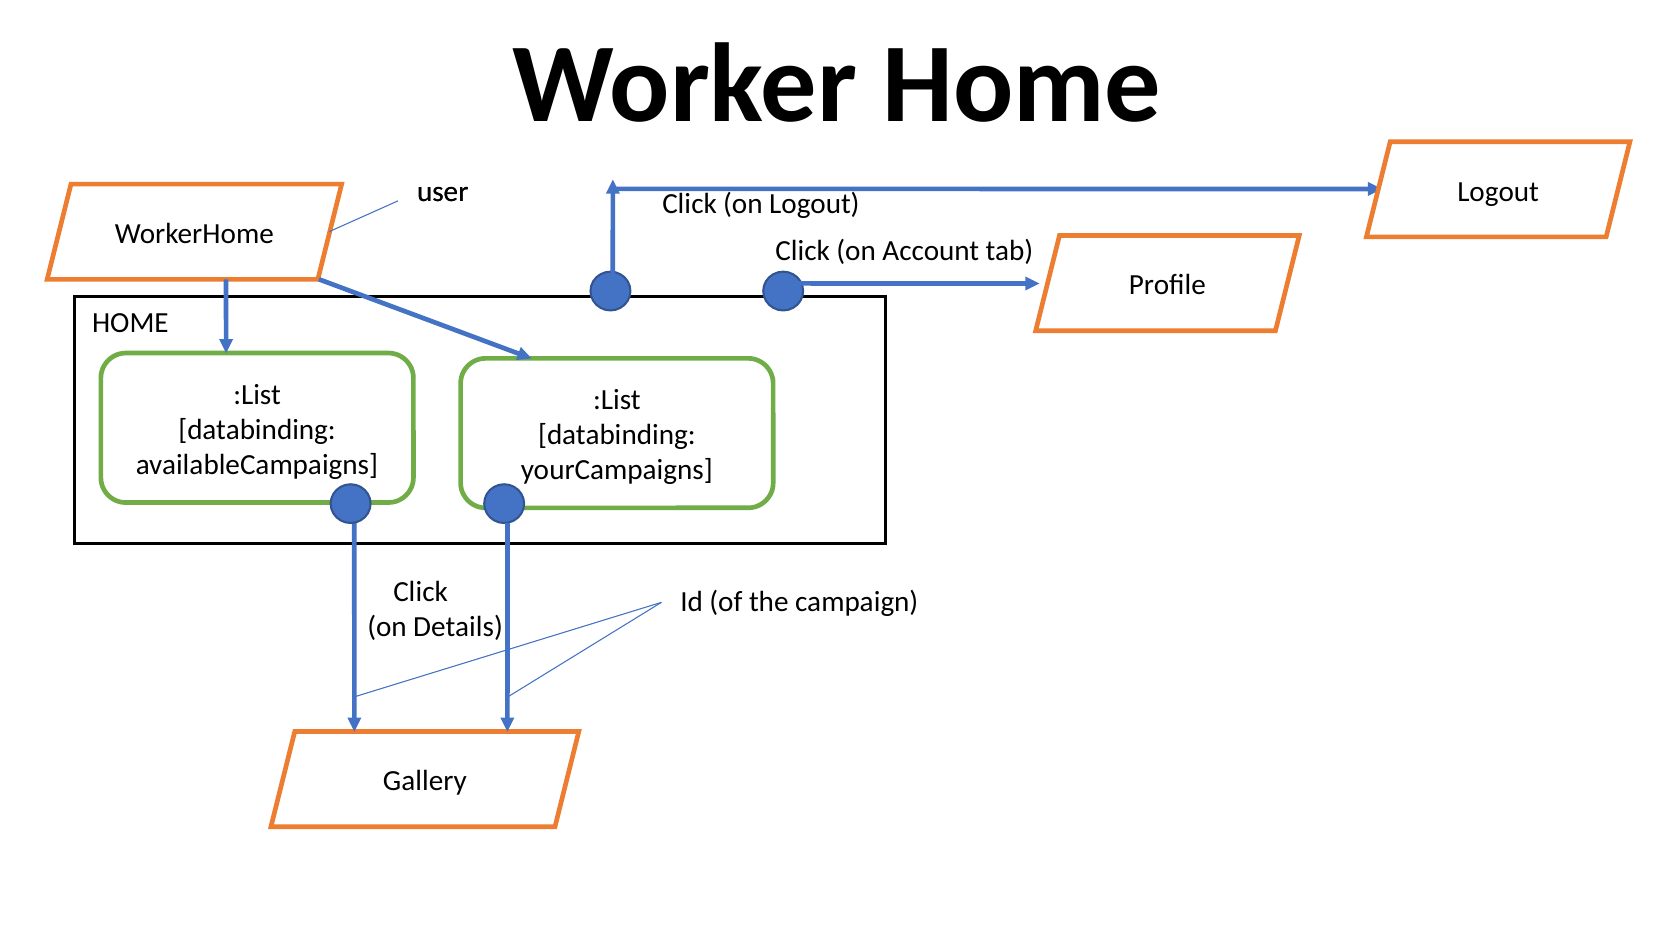

# Worker Home
Logout
user
user
Click (on Logout)
WorkerHome
Click (on Account tab)
Profile
HOME
:List
[databinding: availableCampaigns]
:List
[databinding: yourCampaigns]
 Click
 (on Details)
Id (of the campaign)
Gallery